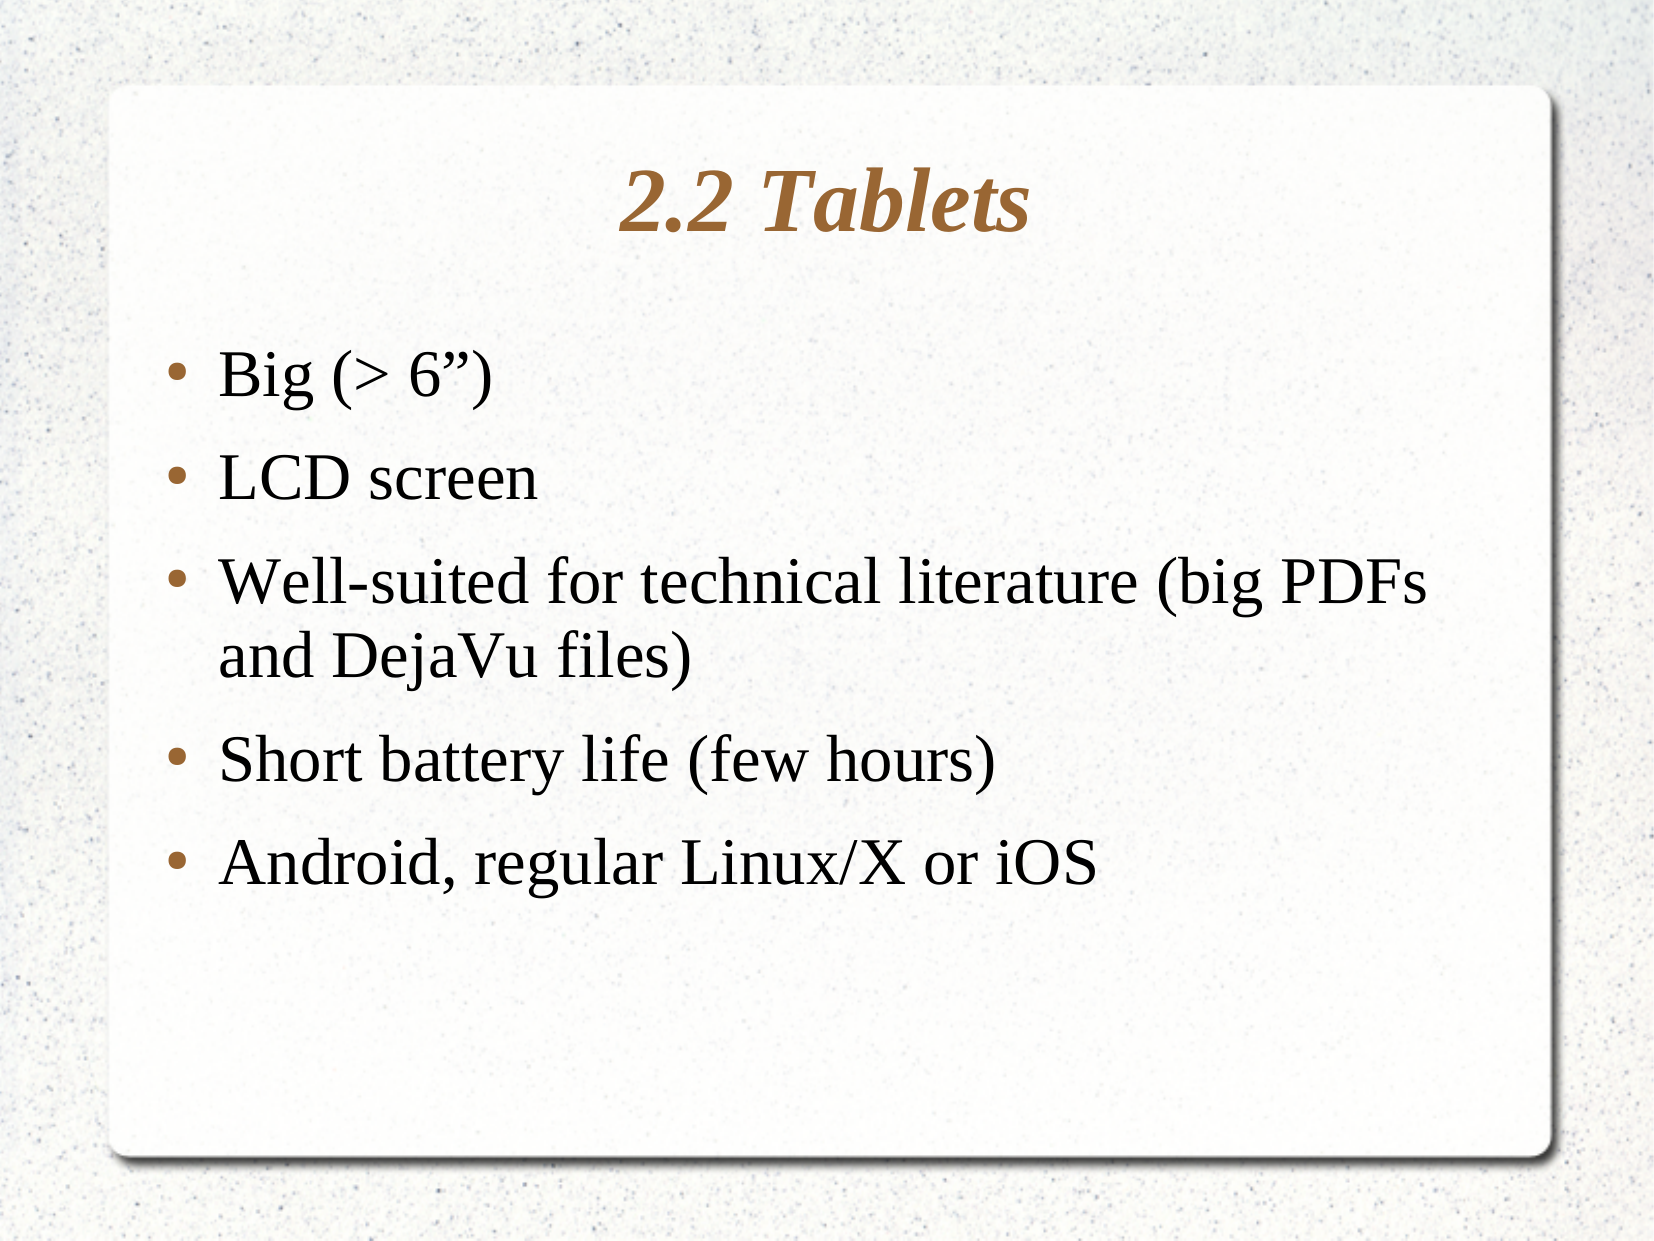

# 2.2 Tablets
Big (> 6”)
LCD screen
Well-suited for technical literature (big PDFs and DejaVu files)
Short battery life (few hours)
Android, regular Linux/X or iOS